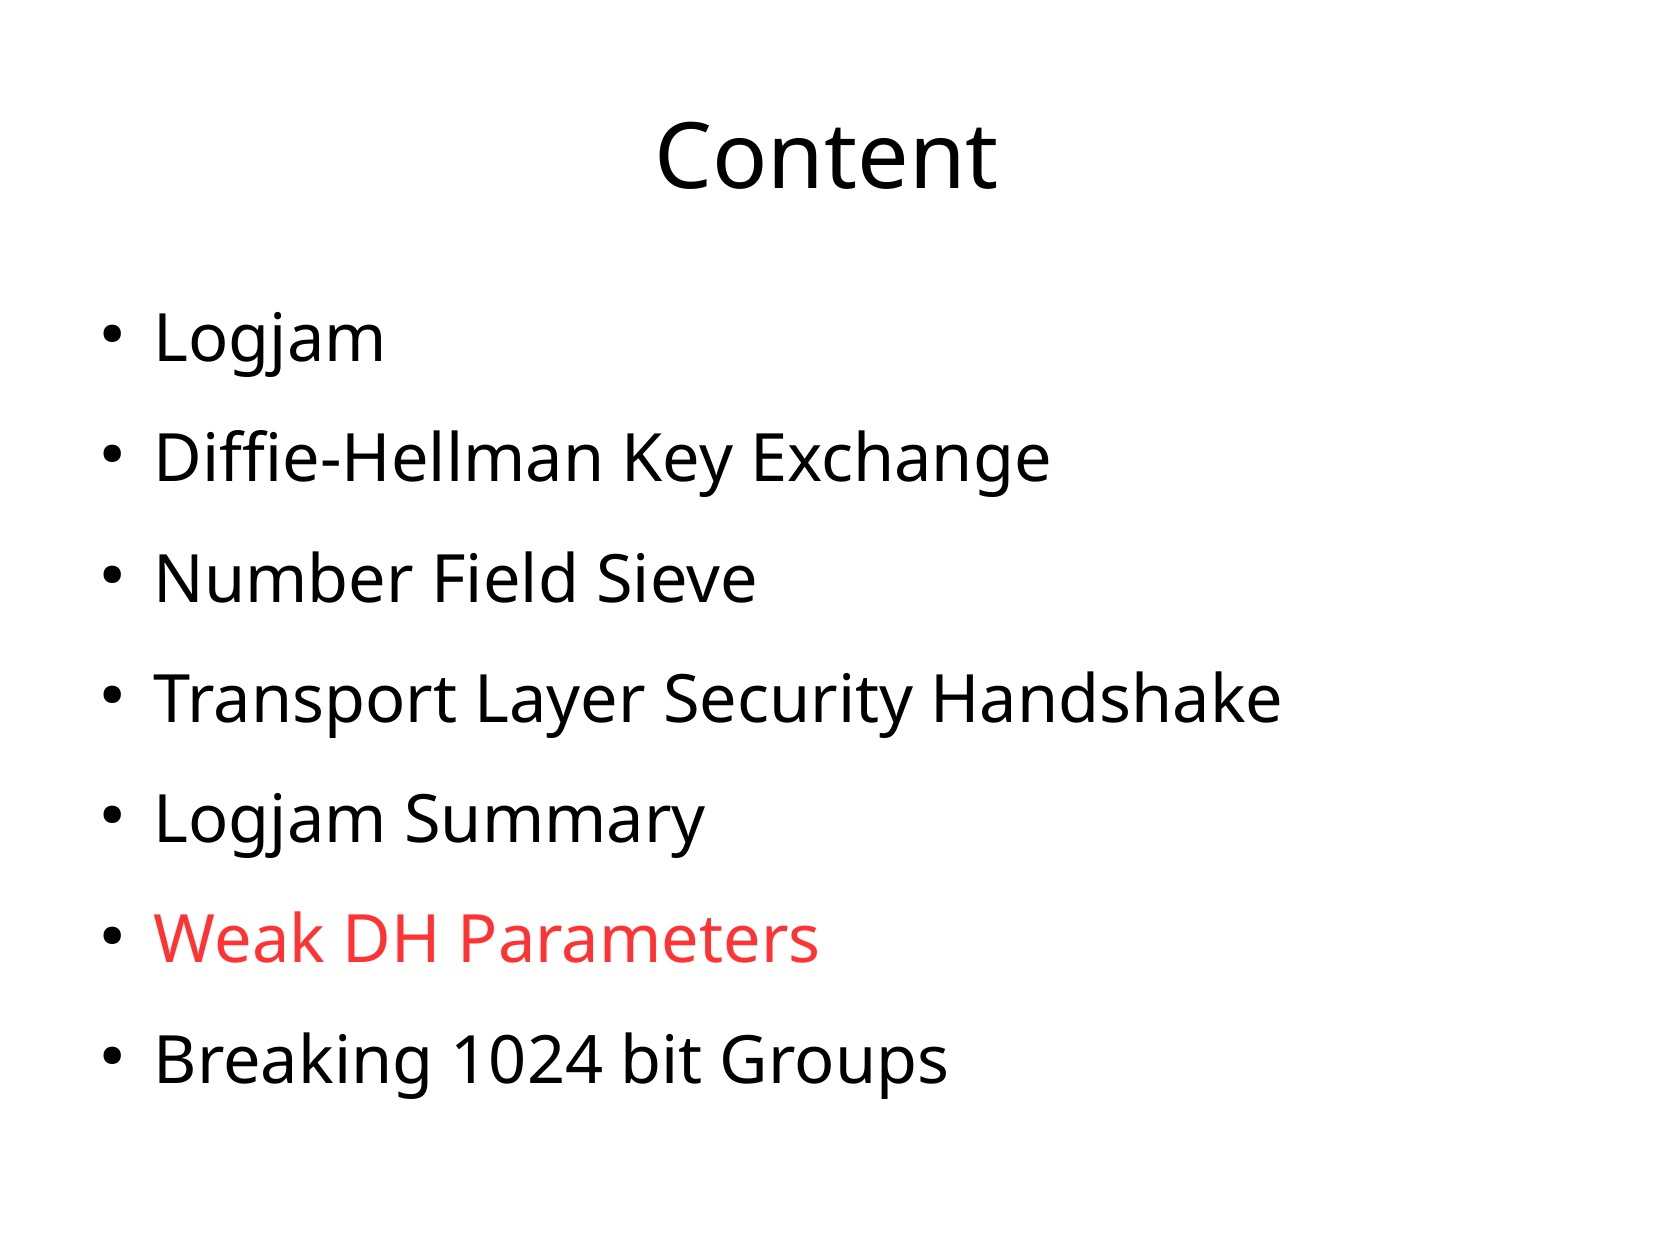

# Content
Logjam
Diffie-Hellman Key Exchange
Number Field Sieve
Transport Layer Security Handshake
Logjam Summary
Weak DH Parameters
Breaking 1024 bit Groups